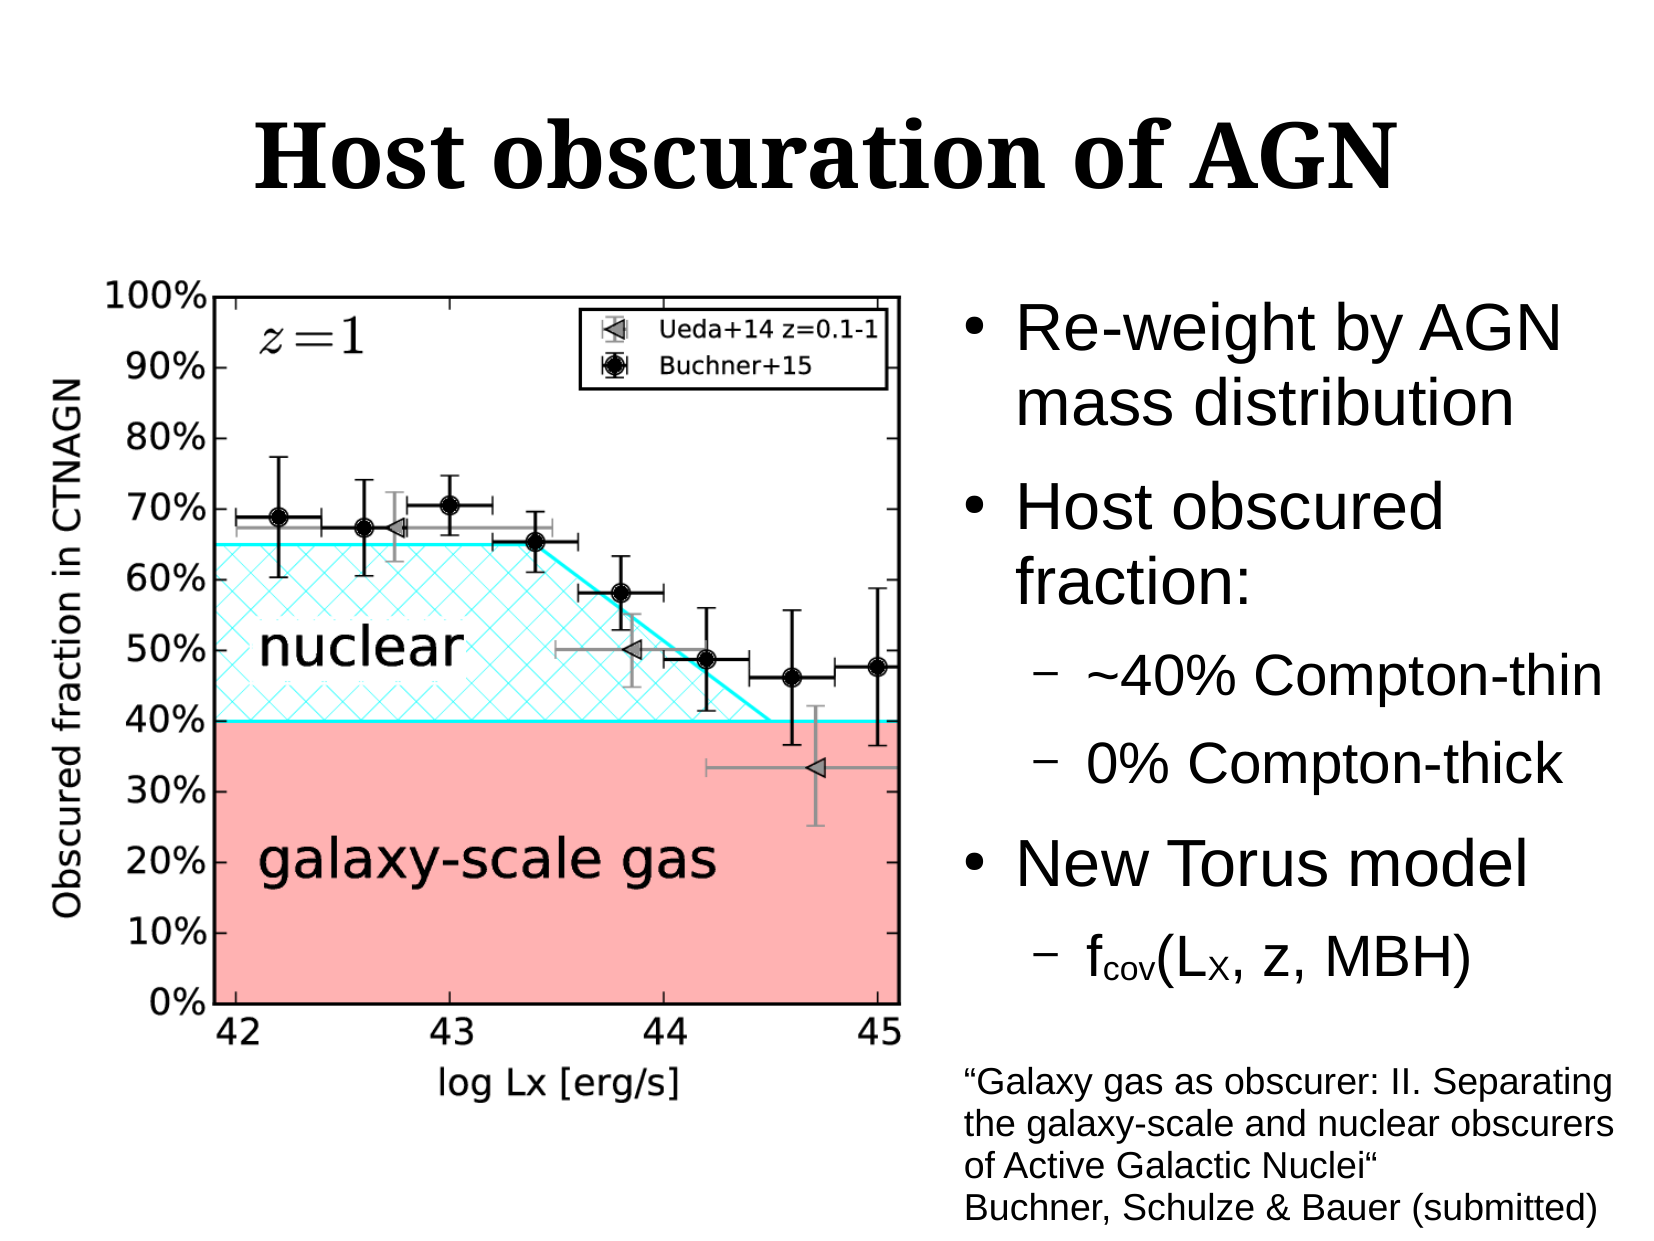

# Host obscuration of AGN
Re-weight by AGN mass distribution
Host obscured fraction:
~40% Compton-thin
0% Compton-thick
New Torus model
fcov(LX, z, MBH)
“Galaxy gas as obscurer: II. Separating the galaxy-scale and nuclear obscurers of Active Galactic Nuclei“
Buchner, Schulze & Bauer (submitted)